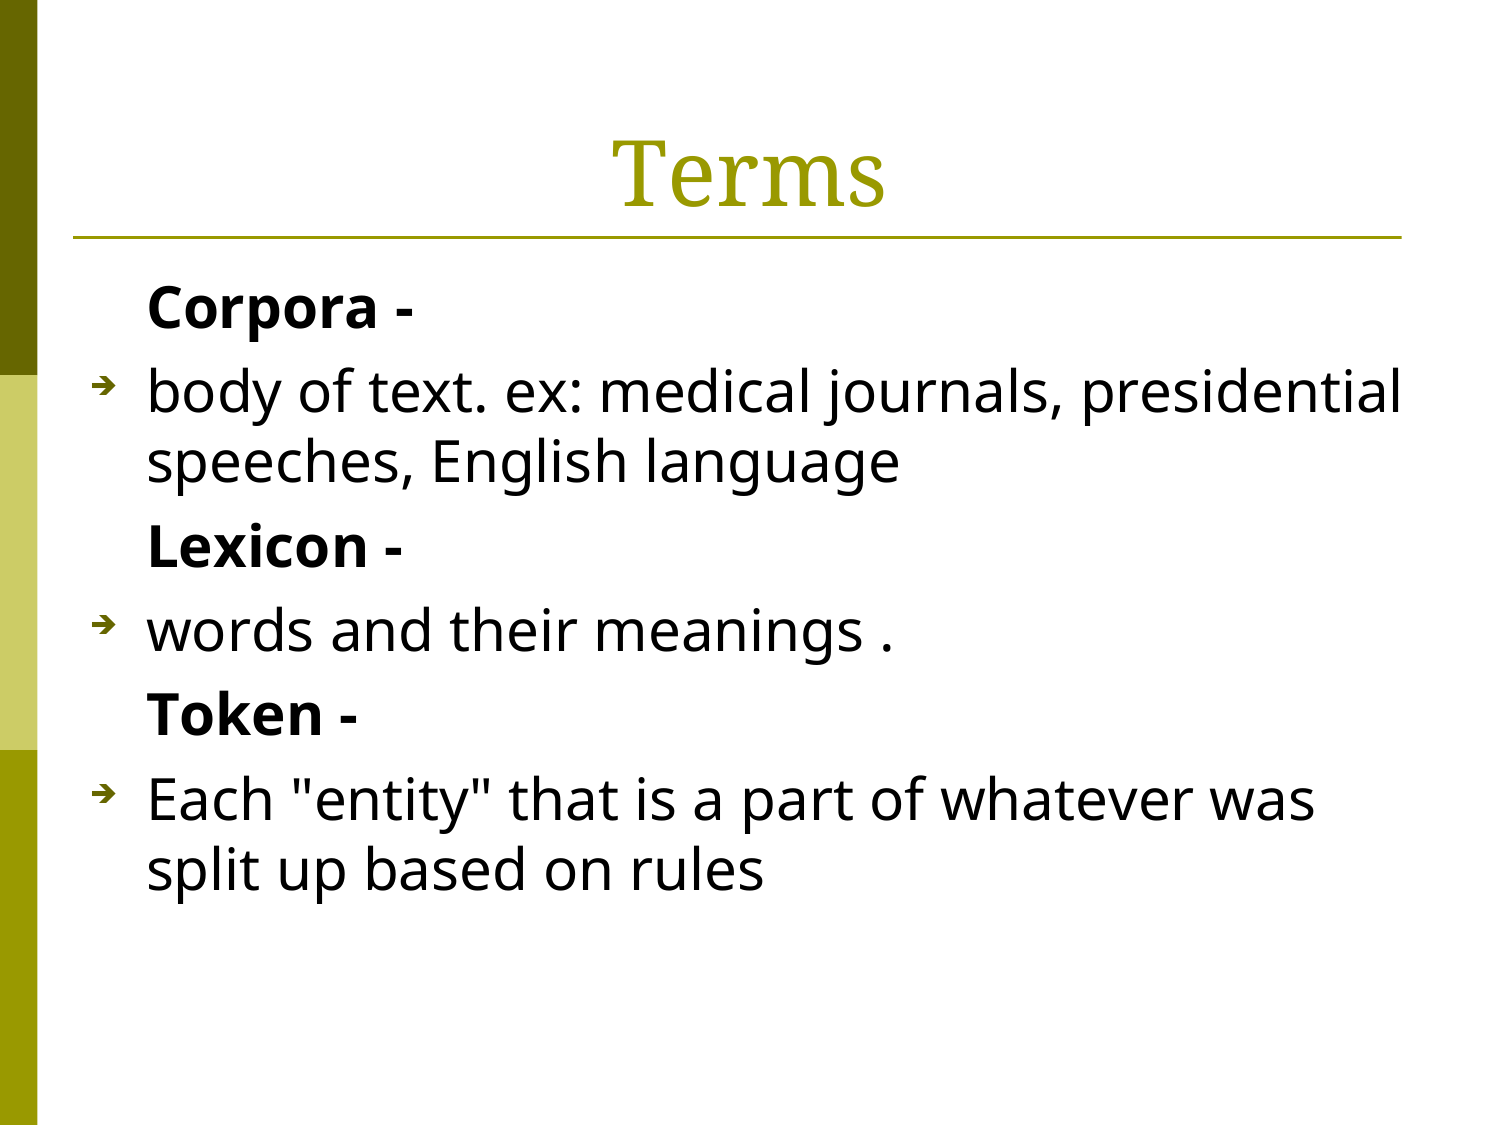

# Terms
Corpora -
body of text. ex: medical journals, presidential speeches, English language
Lexicon -
words and their meanings .
Token -
Each "entity" that is a part of whatever was split up based on rules